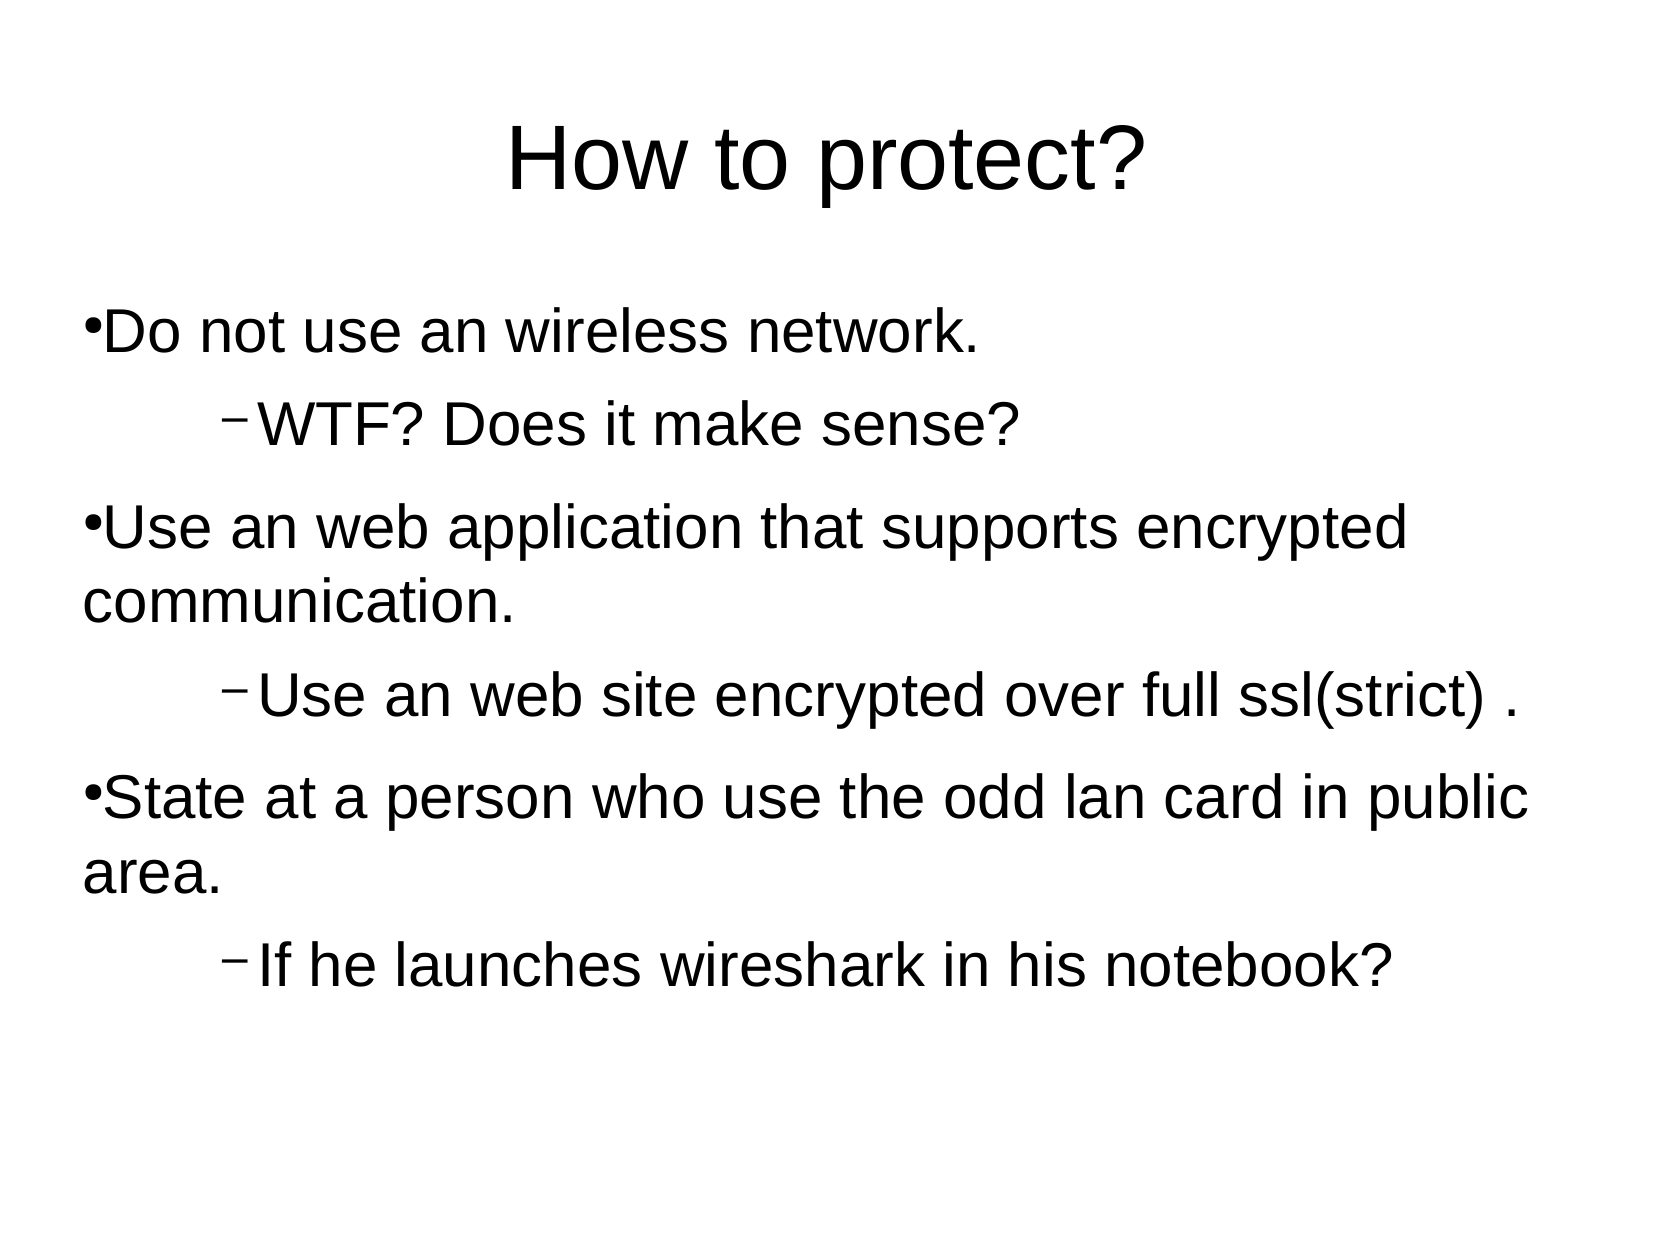

# How to protect?
Do not use an wireless network.
WTF? Does it make sense?
Use an web application that supports encrypted communication.
Use an web site encrypted over full ssl(strict) .
State at a person who use the odd lan card in public area.
If he launches wireshark in his notebook?